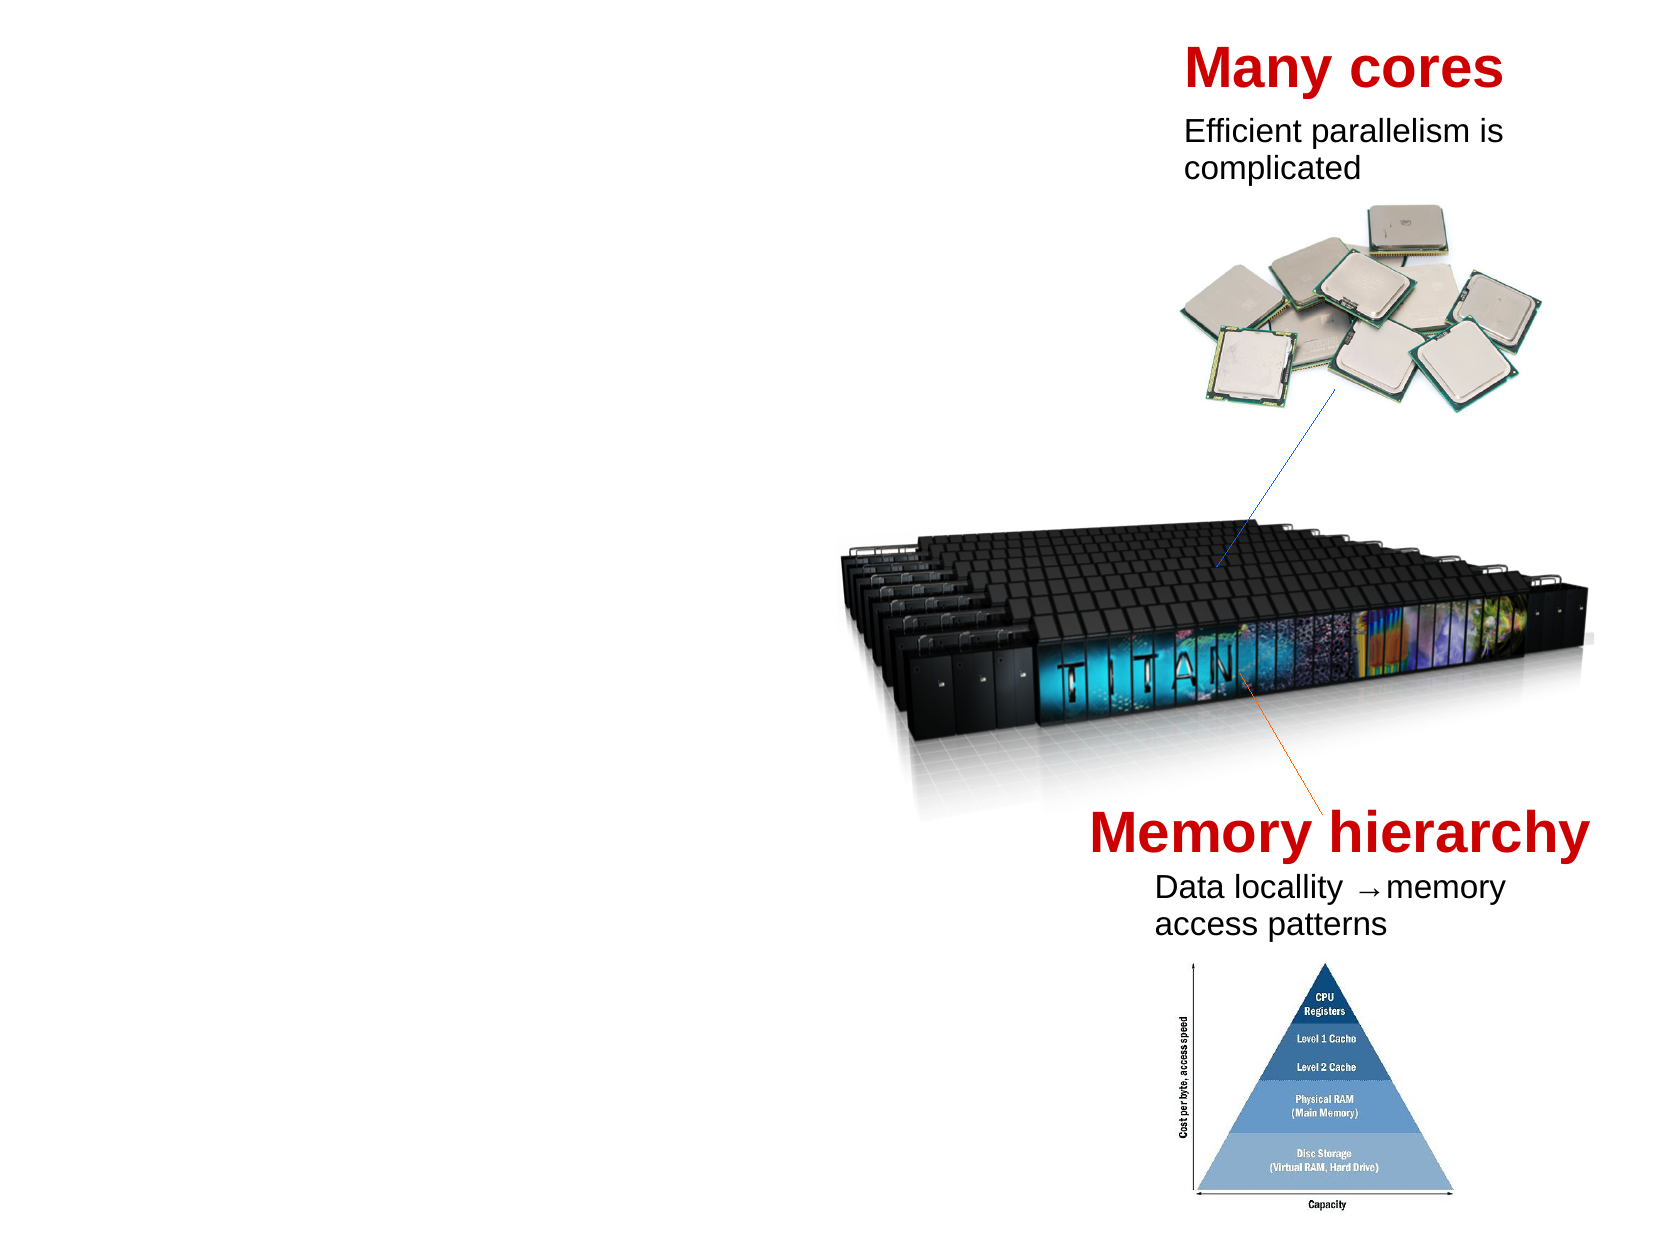

Many cores
Efficient parallelism is complicated
Memory hierarchy
Data locallity →memory access patterns